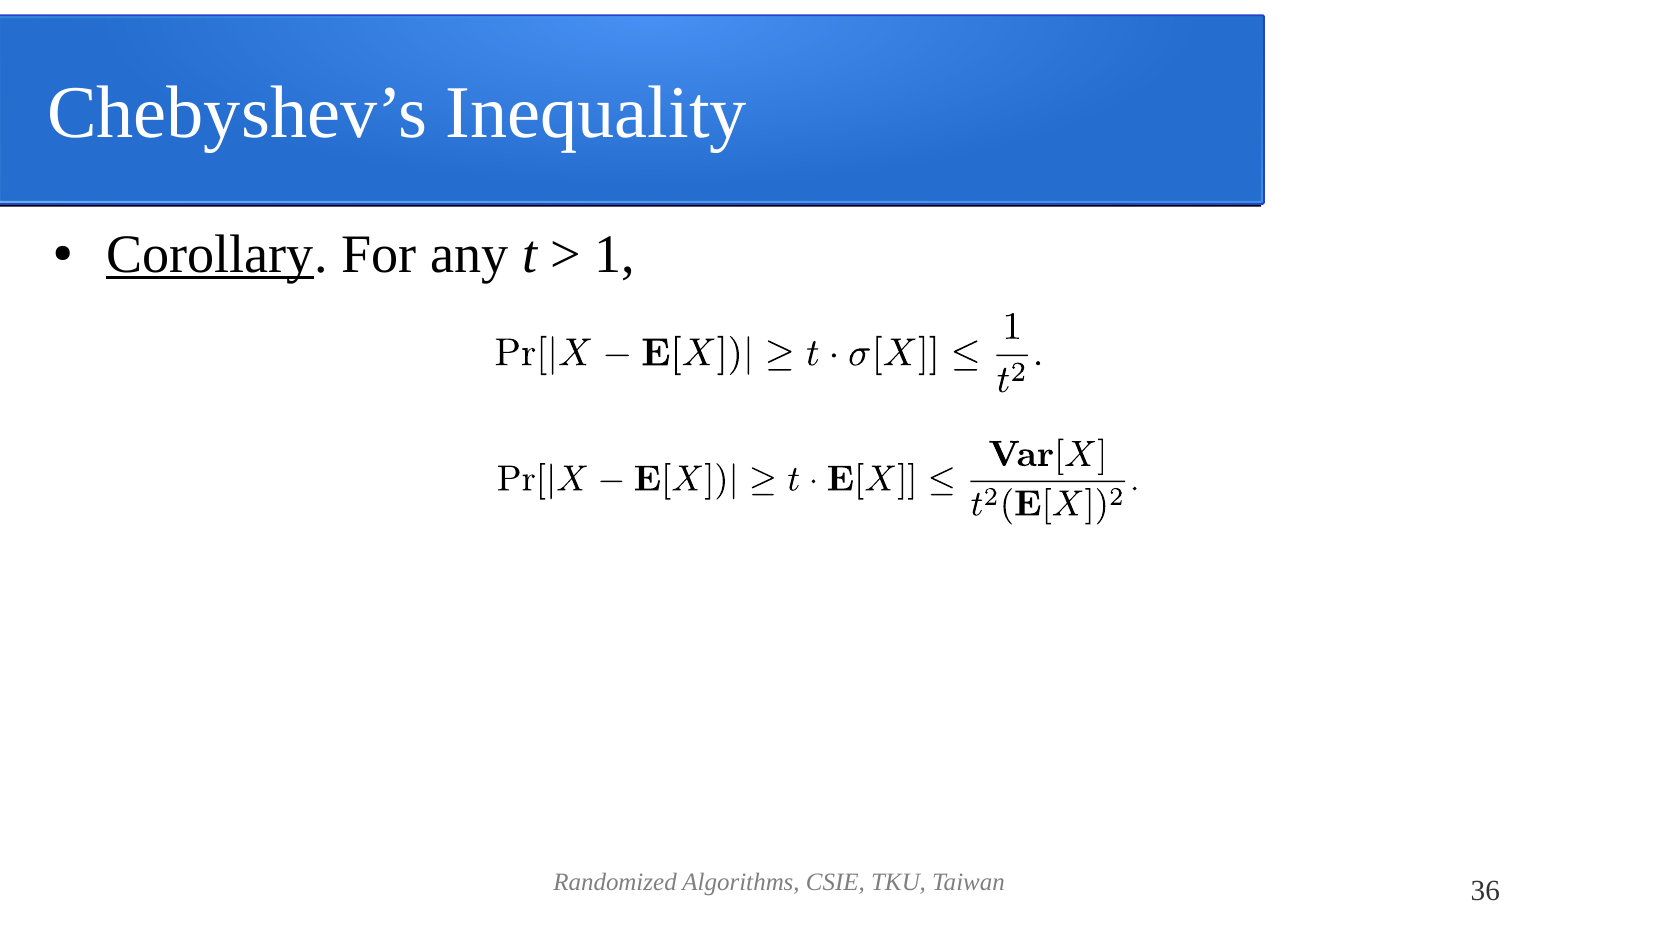

# Chebyshev’s Inequality
Corollary. For any t > 1,
Randomized Algorithms, CSIE, TKU, Taiwan
36